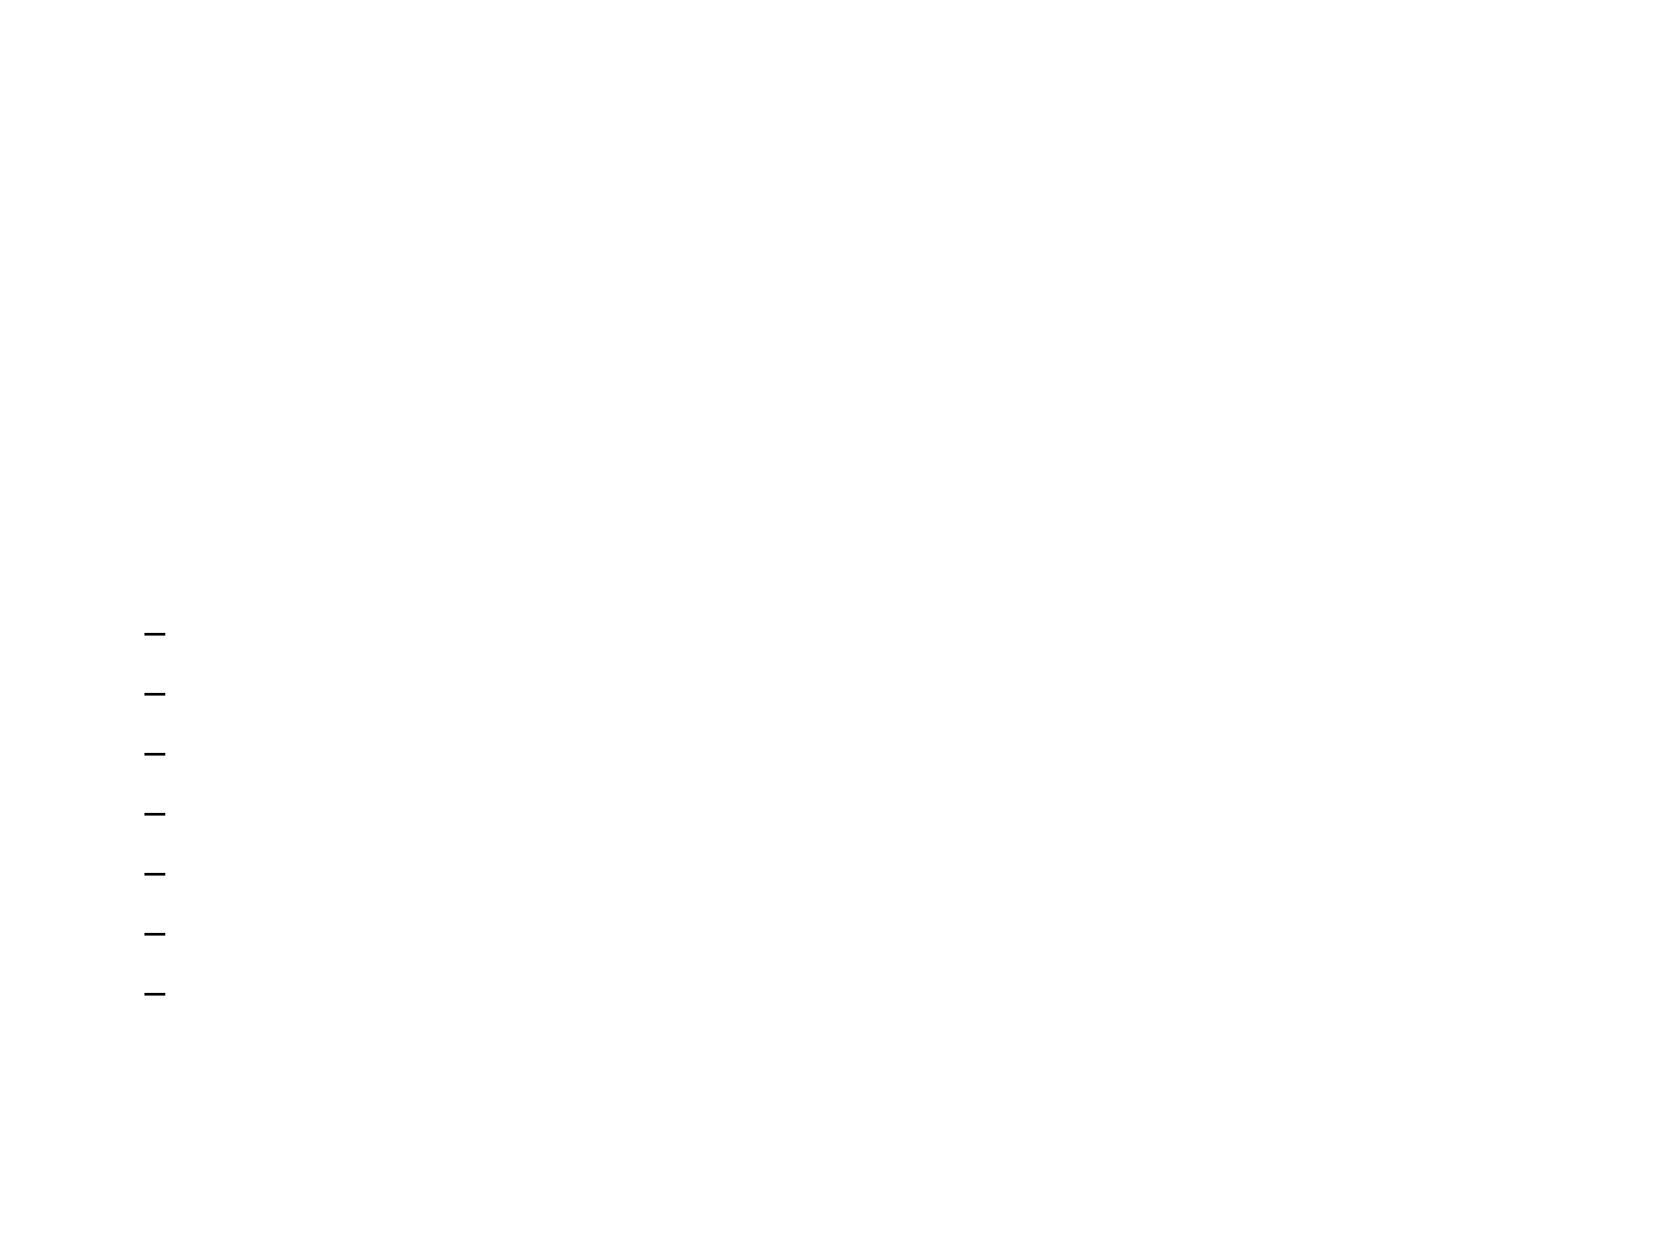

# Agenda
Apresentação do curso
História e filosofia do Linux
Breve introdução ao Slackware
Alguns conceitos básicos
Bash
Comandos básicos (cd, ls, grep, tar...)
Caracteres coringa
Editores de texto
Criação de scripts
Pipe e redirecionamento de entrada/saída
Gerenciando processos
Logs
Lista de exercícios